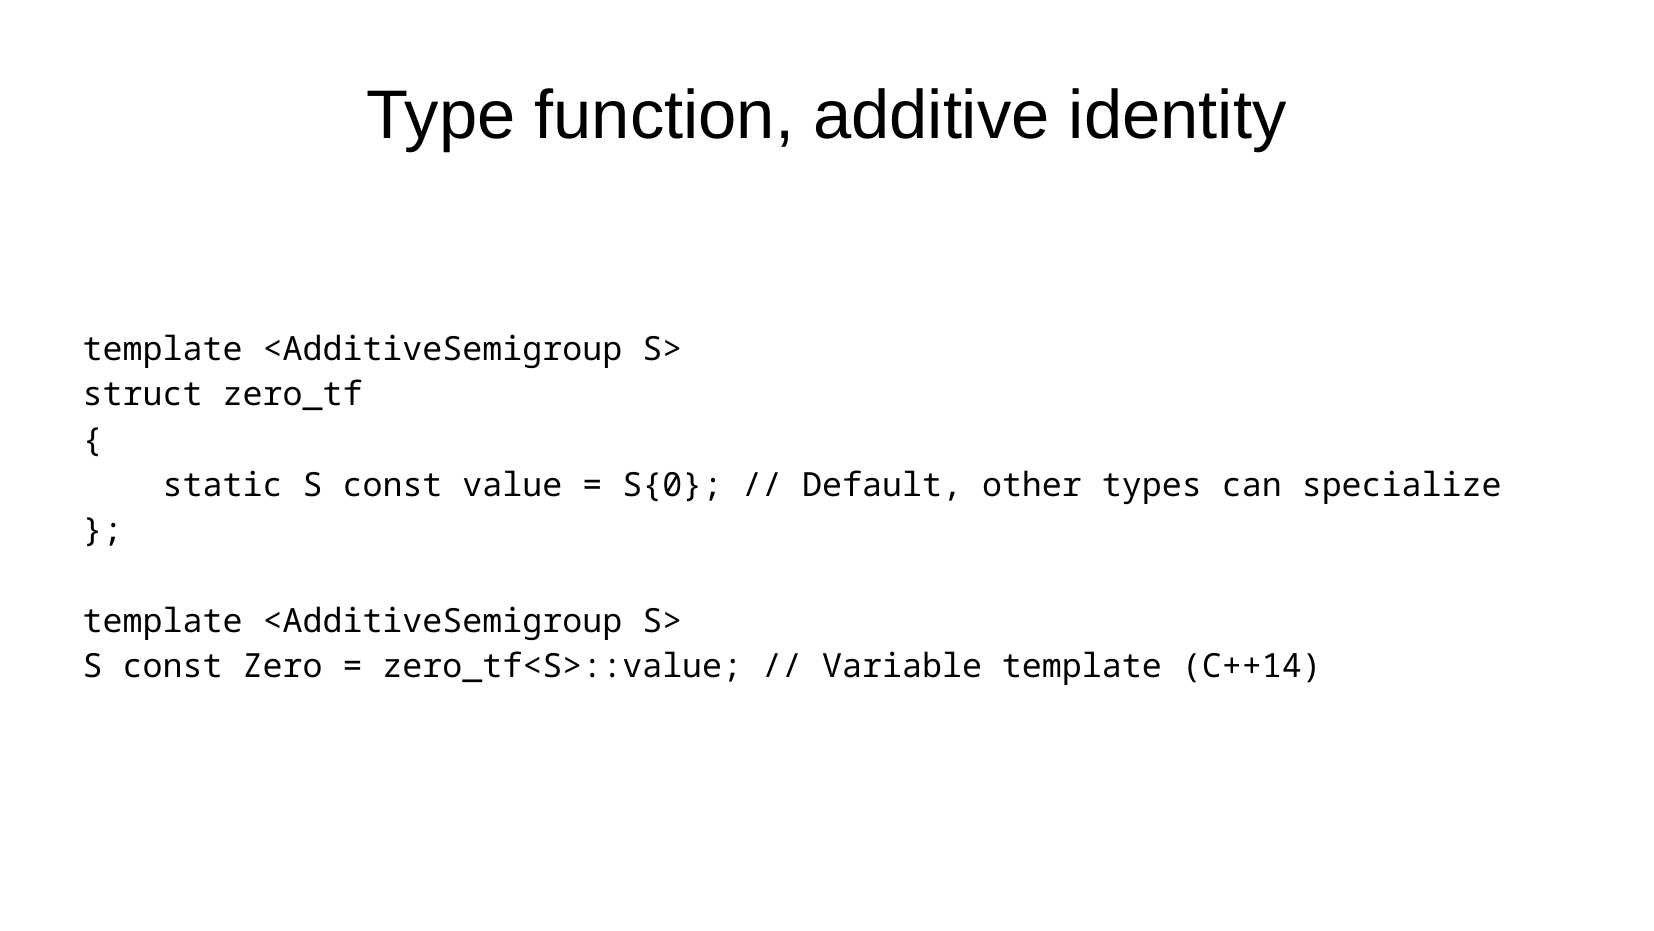

Type function, additive identity
# template <AdditiveSemigroup S>
struct zero_tf
{
 static S const value = S{0}; // Default, other types can specialize
};
template <AdditiveSemigroup S>
S const Zero = zero_tf<S>::value; // Variable template (C++14)